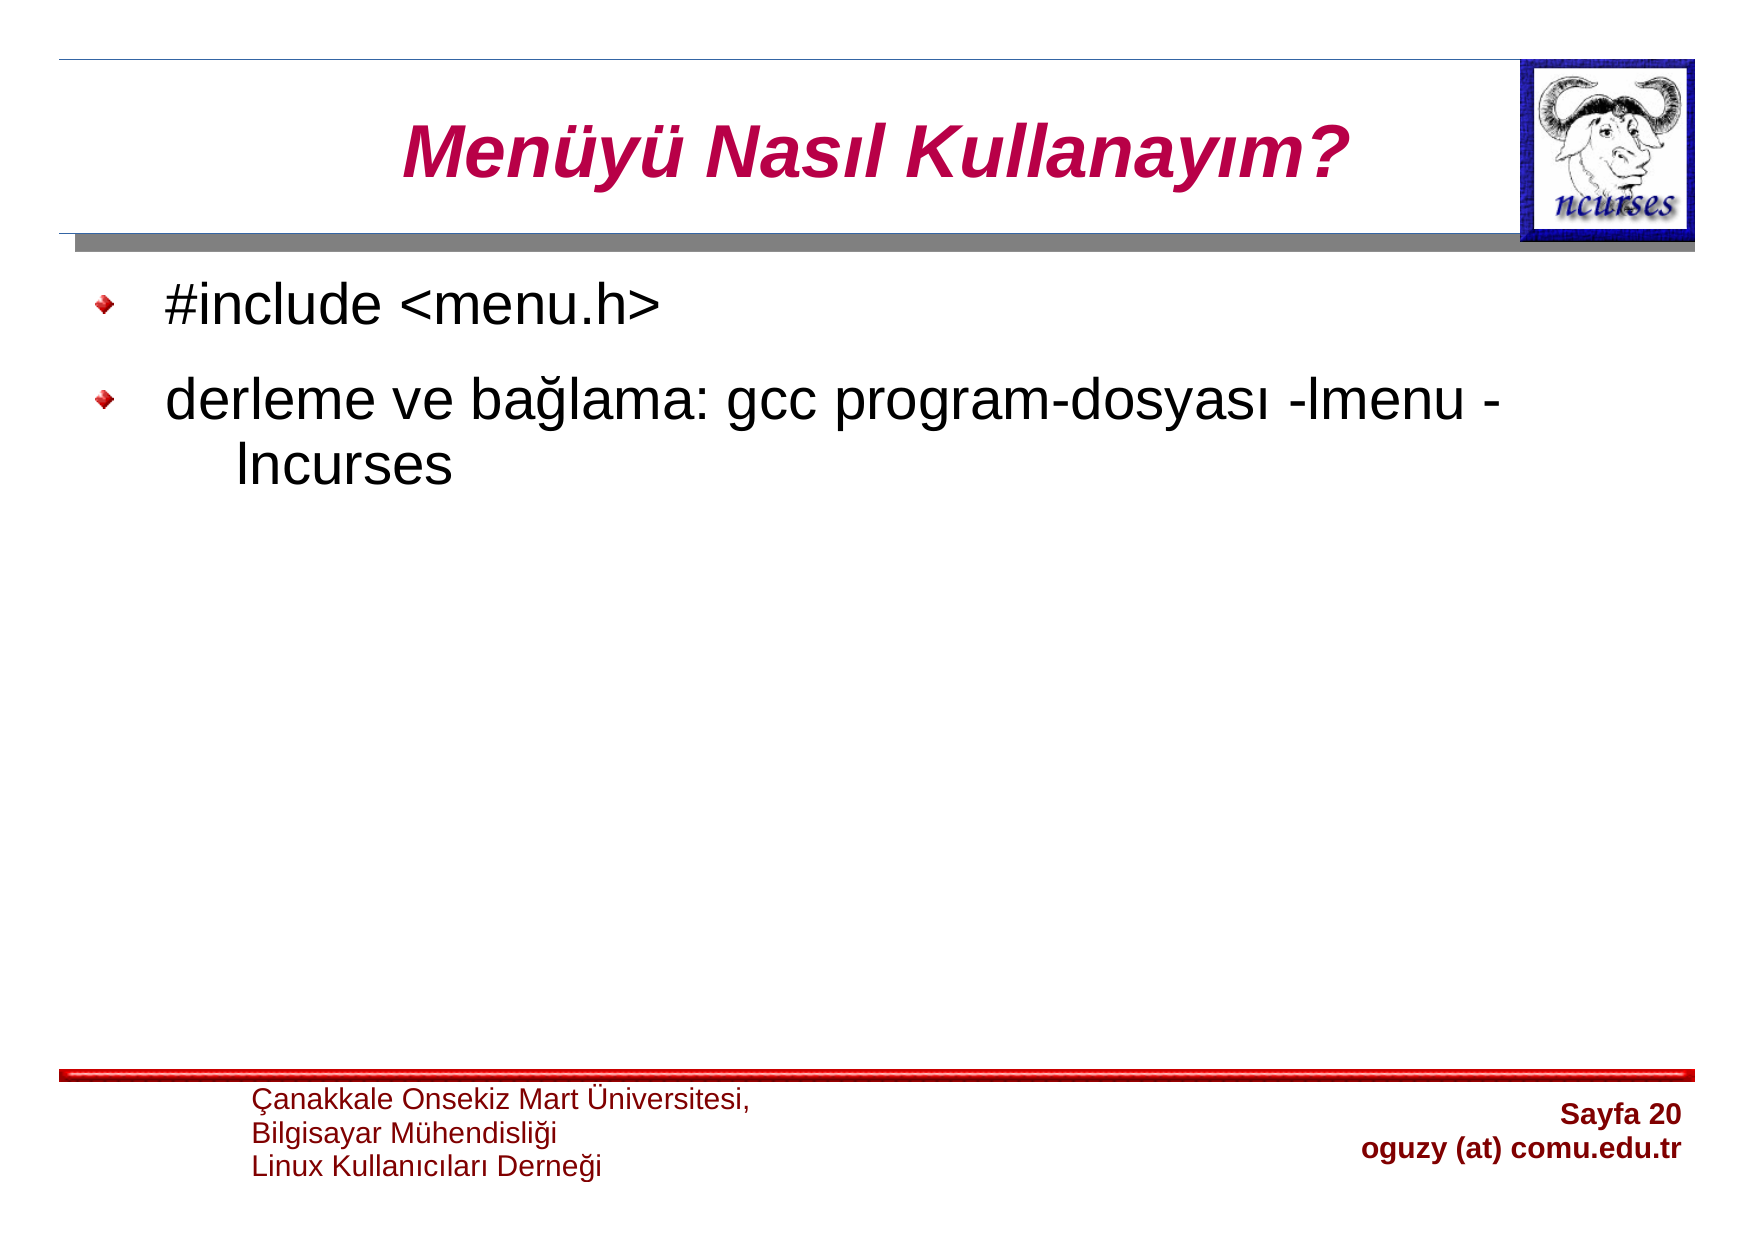

# Menüyü Nasıl Kullanayım?
#include <menu.h>
derleme ve bağlama: gcc program-dosyası -lmenu -lncurses